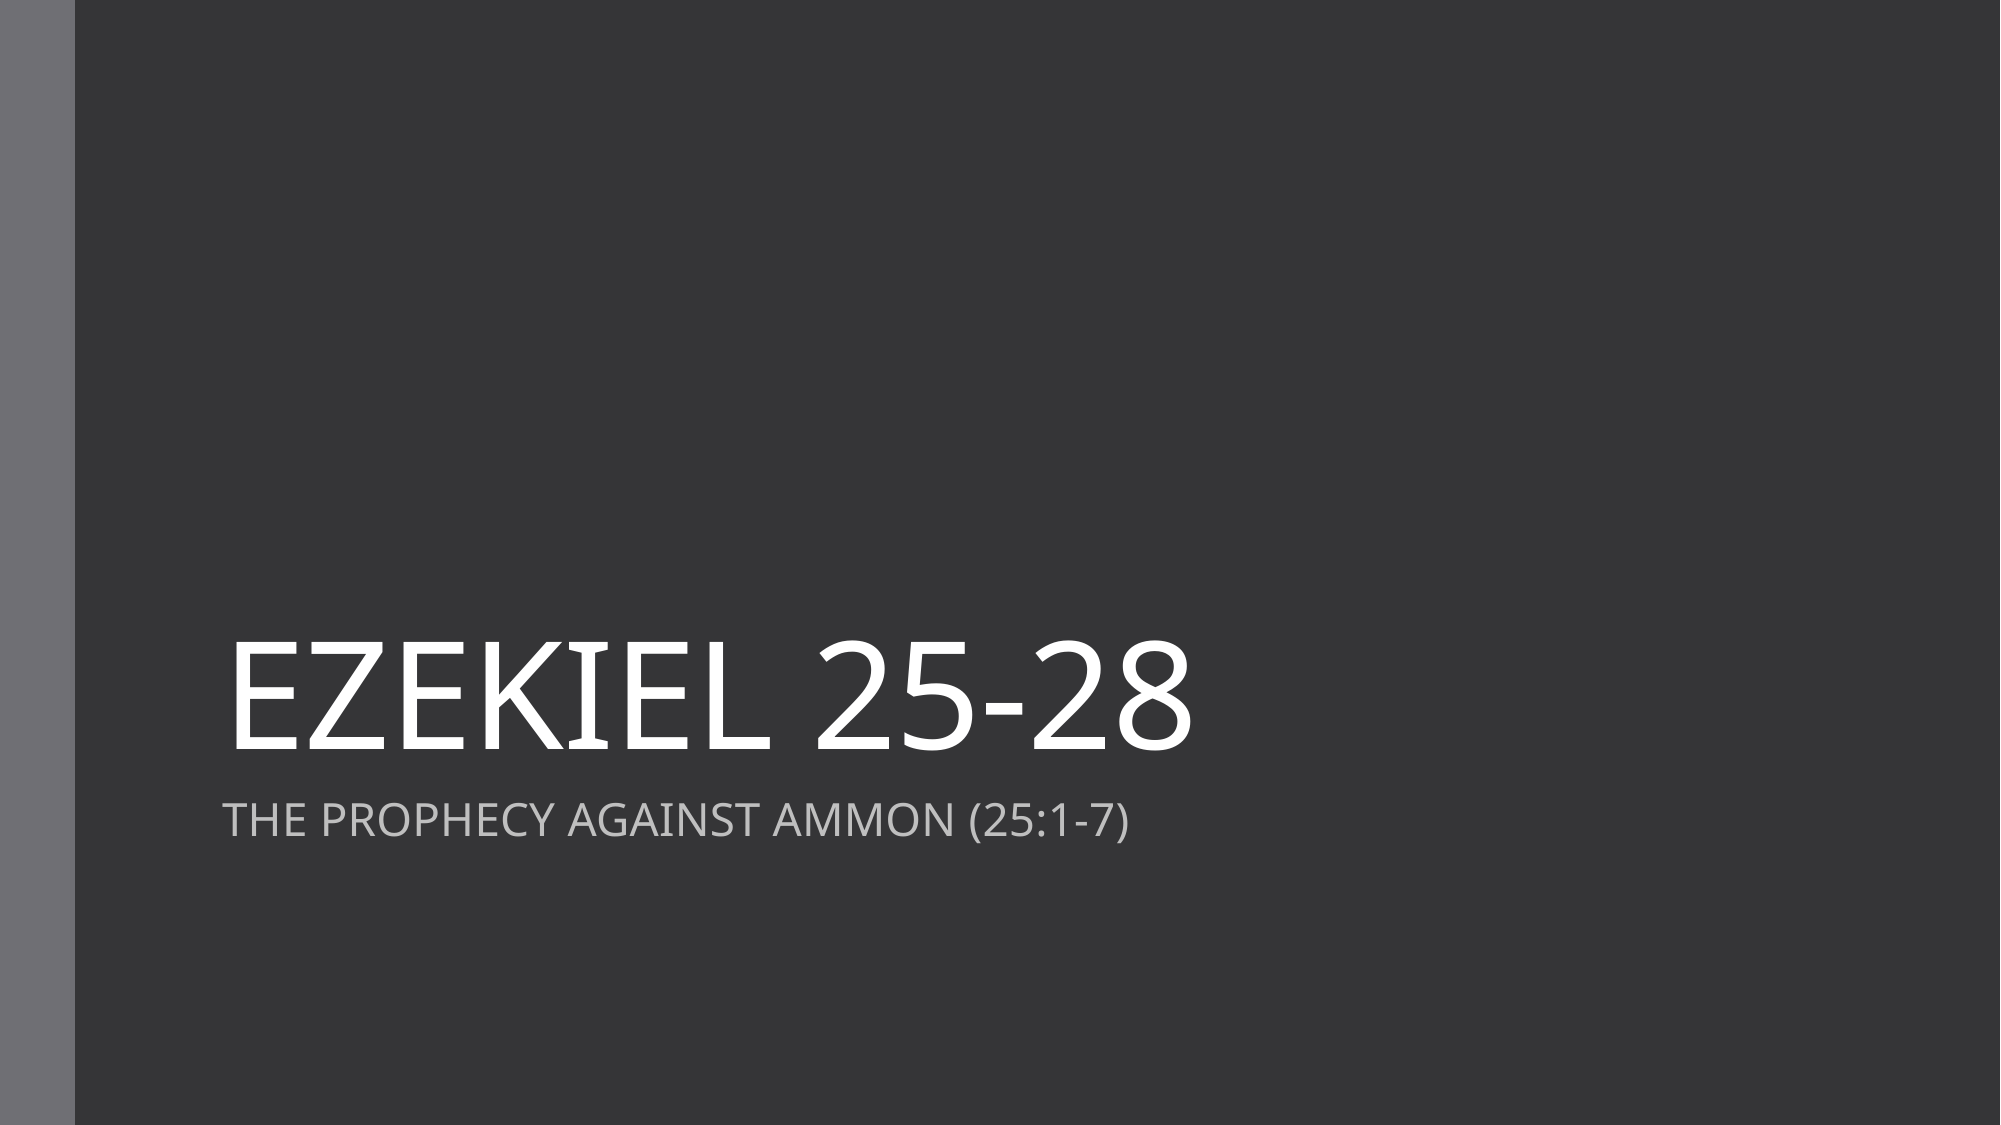

# EZEKIEL 25-28
THE PROPHECY AGAINST AMMON (25:1-7)